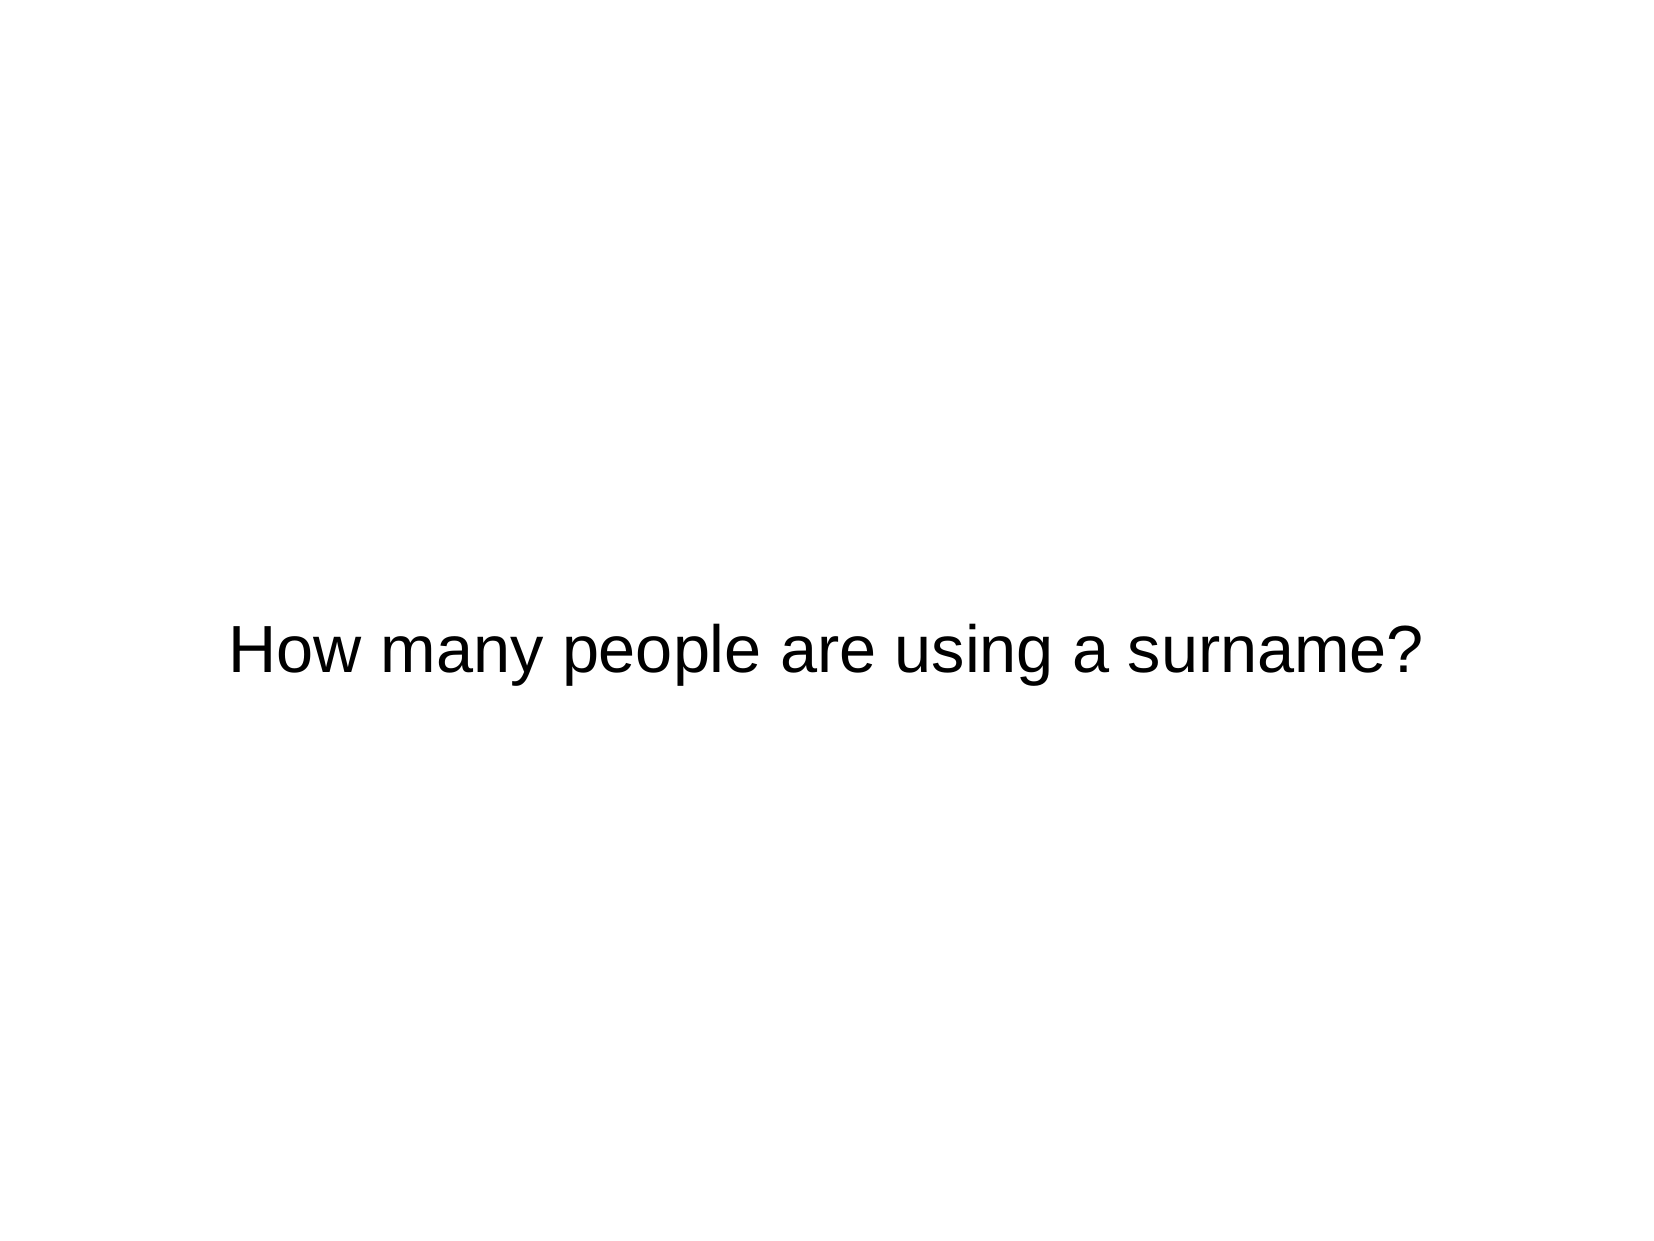

#
How many people are using a surname?